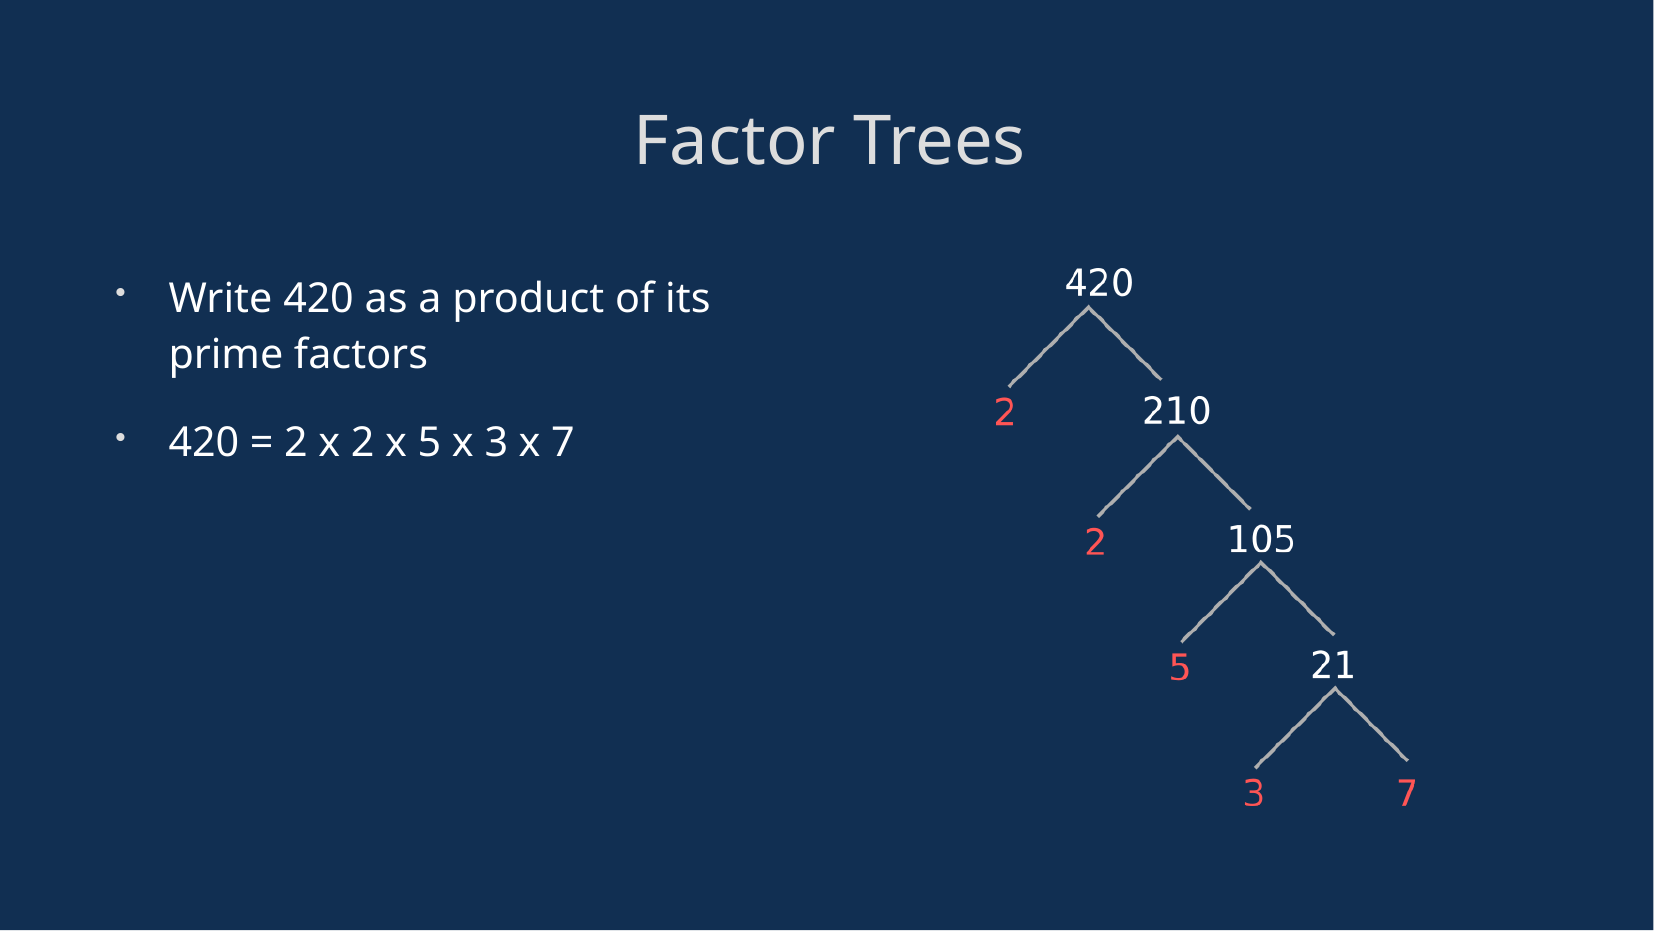

# Factor Trees
Write 420 as a product of its prime factors
420 = 2 x 2 x 5 x 3 x 7